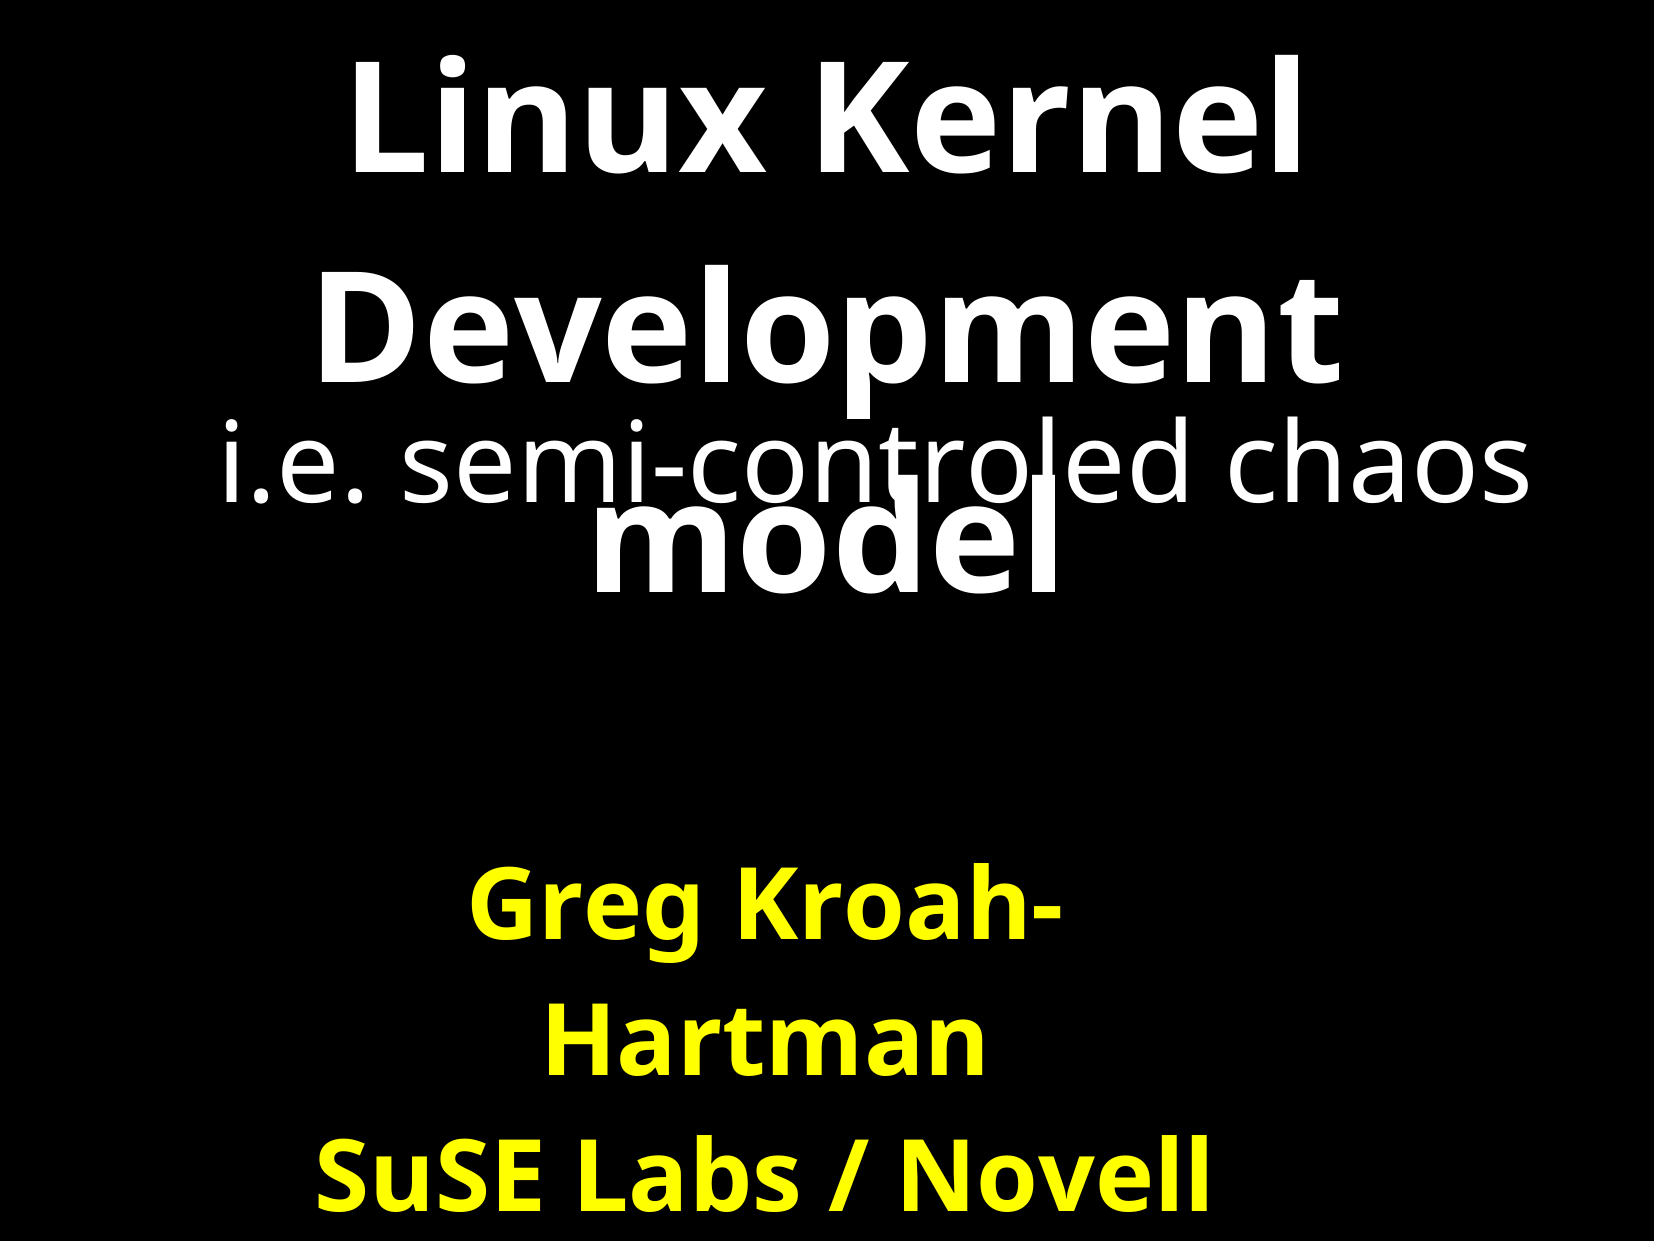

Linux Kernel Development model
i.e. semi-controled chaos
Greg Kroah-Hartman
SuSE Labs / Novell